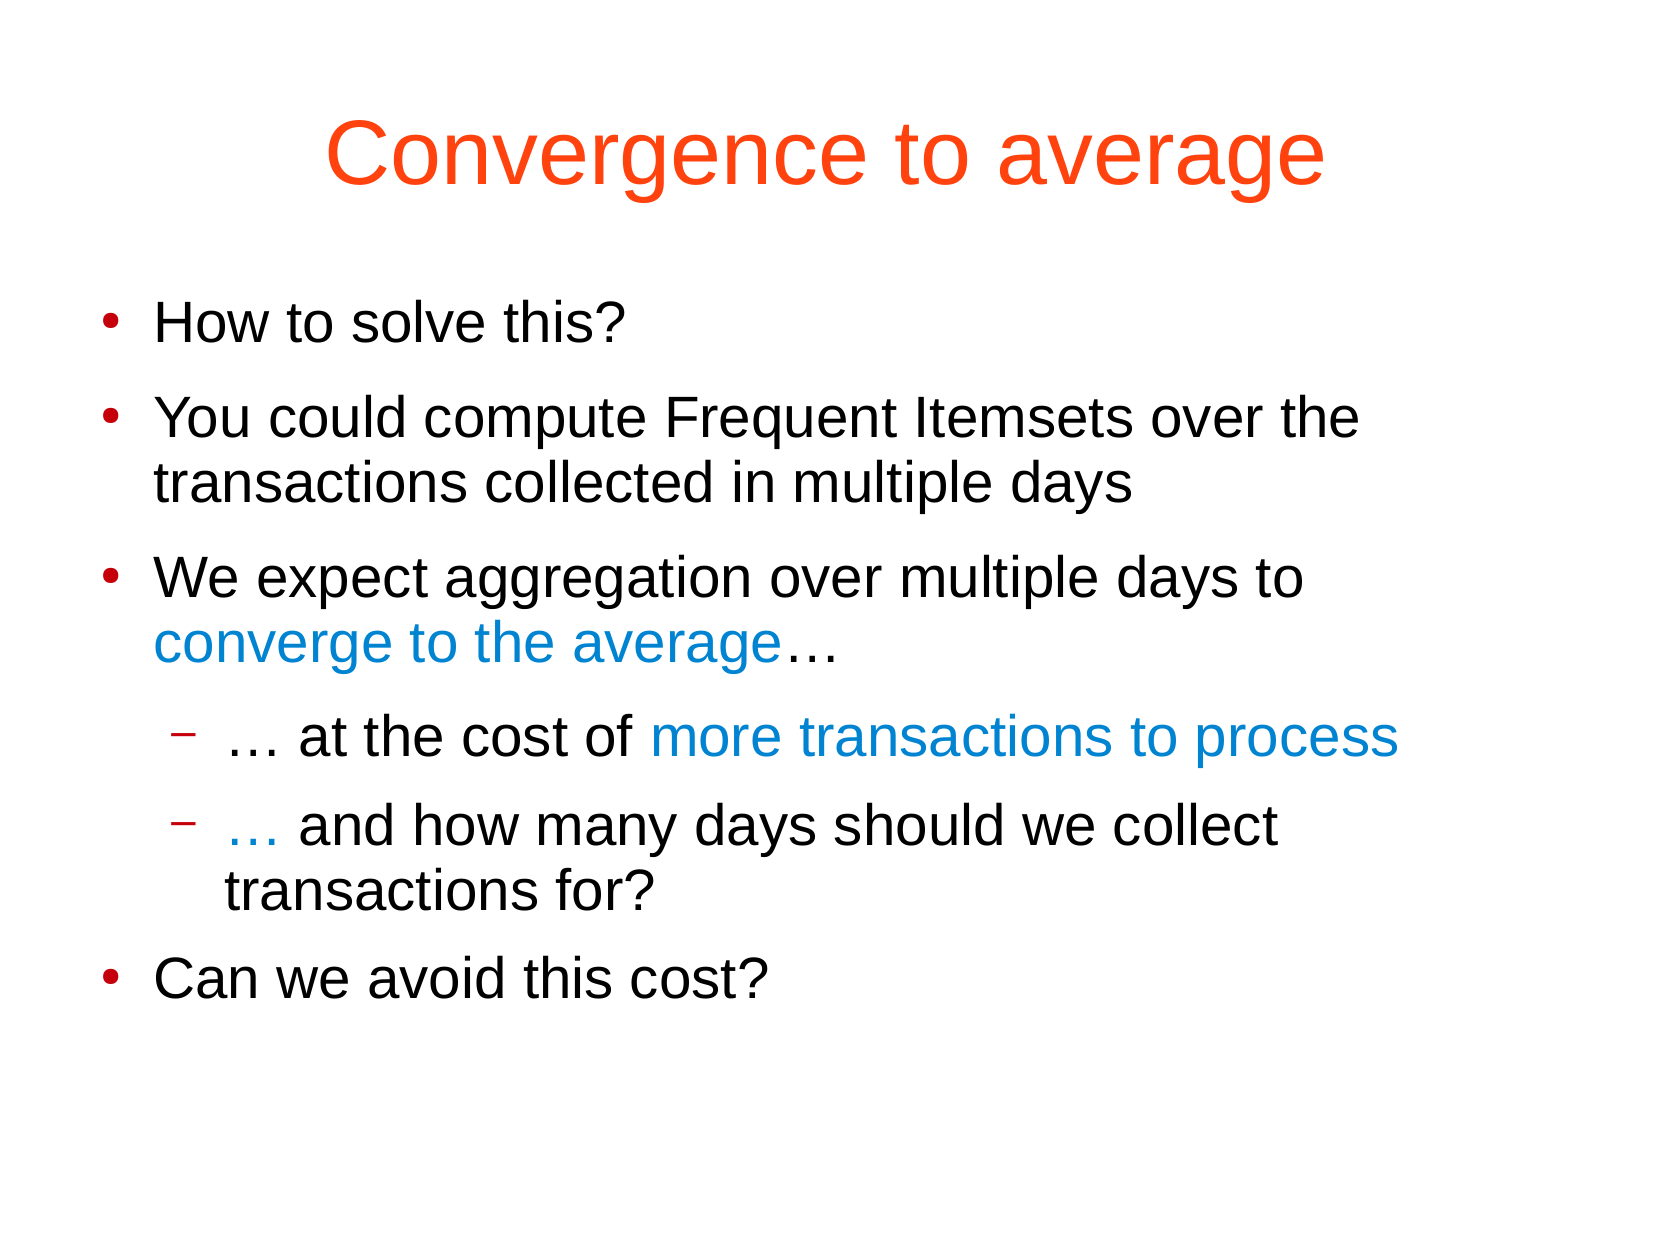

# Convergence to average
How to solve this?
You could compute Frequent Itemsets over the transactions collected in multiple days
We expect aggregation over multiple days to converge to the average…
… at the cost of more transactions to process
… and how many days should we collect transactions for?
Can we avoid this cost?